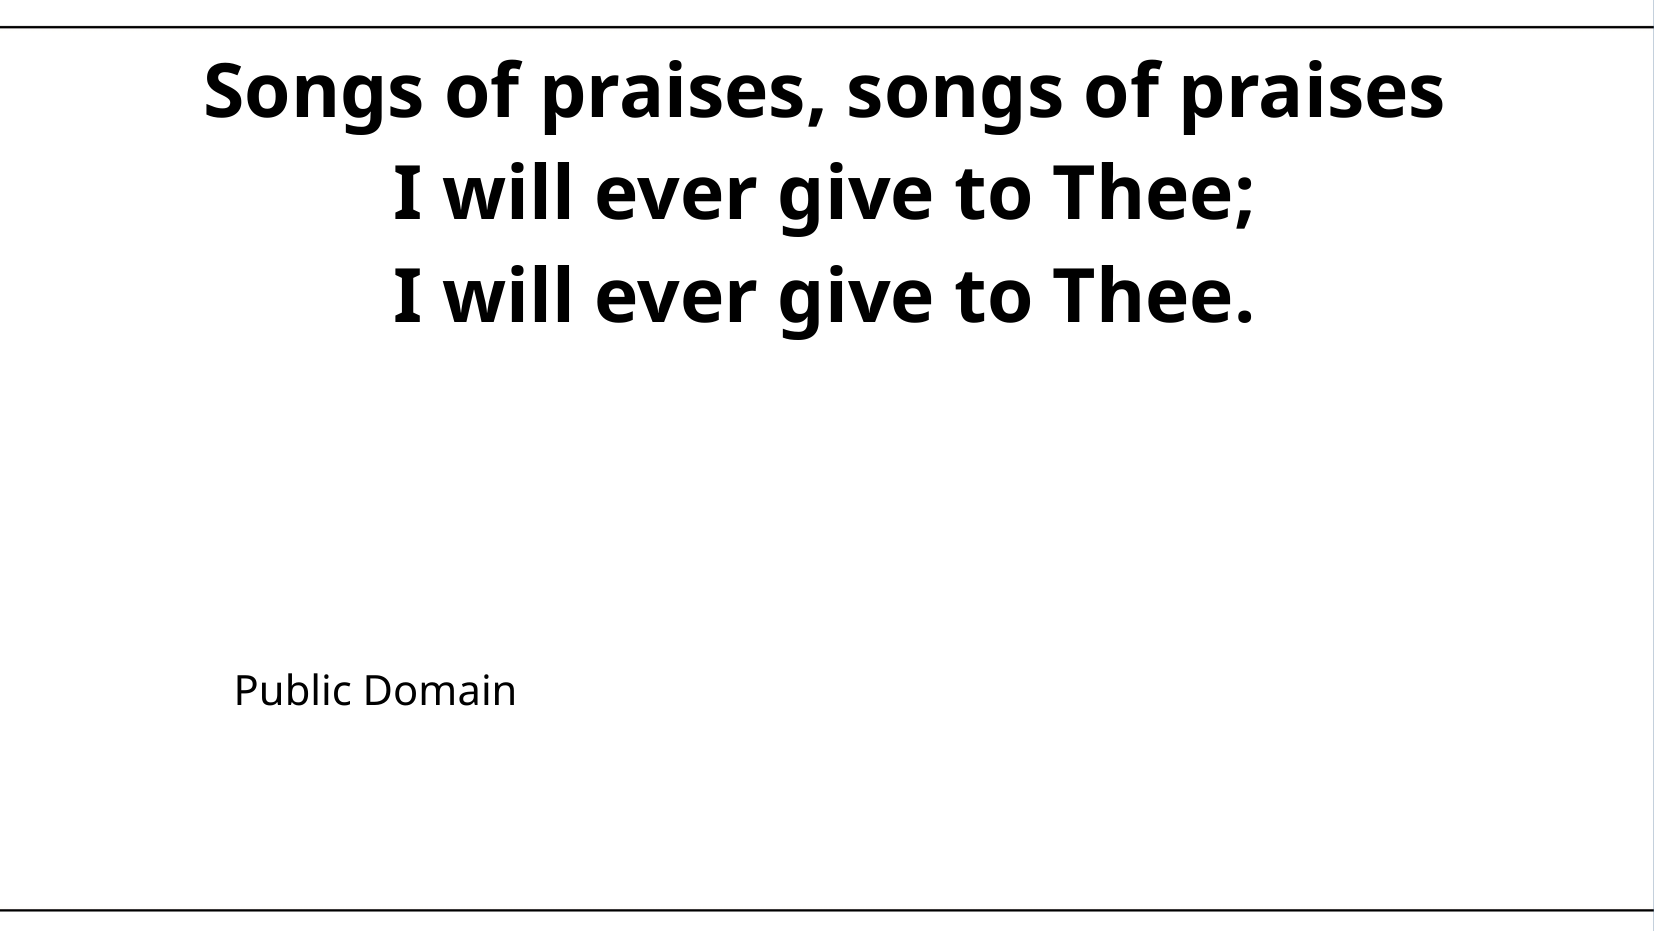

Songs of praises, songs of praises
I will ever give to Thee;
I will ever give to Thee.
 Public Domain